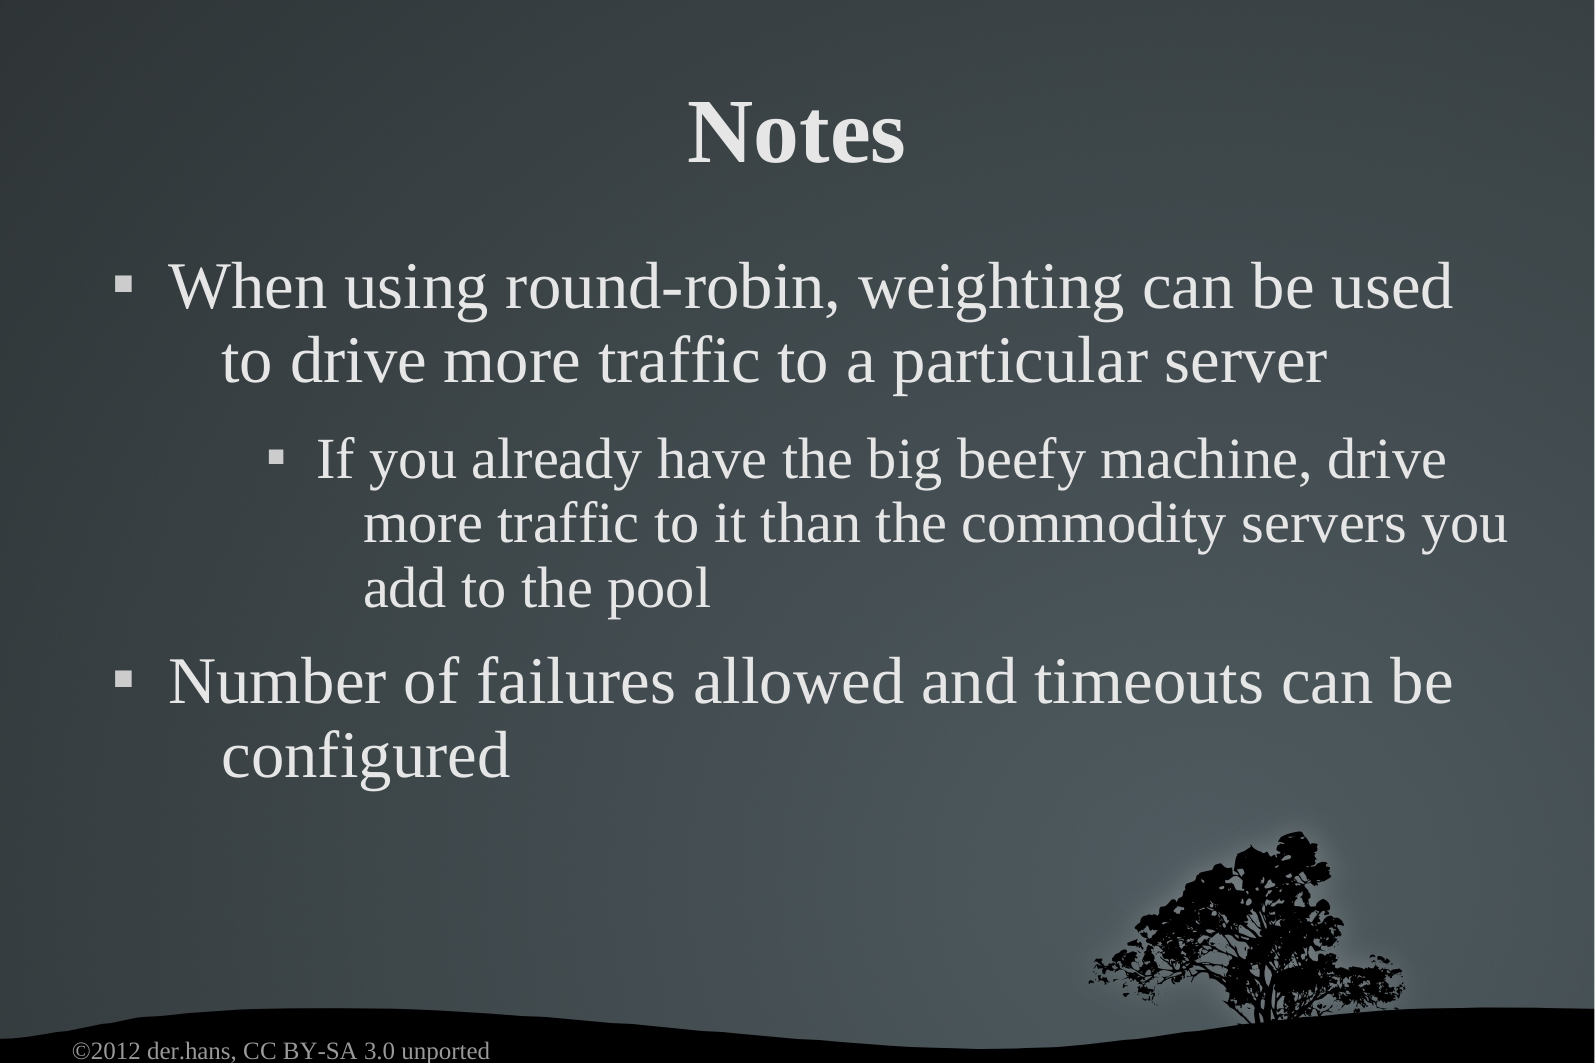

# Notes
When using round-robin, weighting can be used to drive more traffic to a particular server
If you already have the big beefy machine, drive more traffic to it than the commodity servers you add to the pool
Number of failures allowed and timeouts can be configured
©2012 der.hans, CC BY-SA 3.0 unported